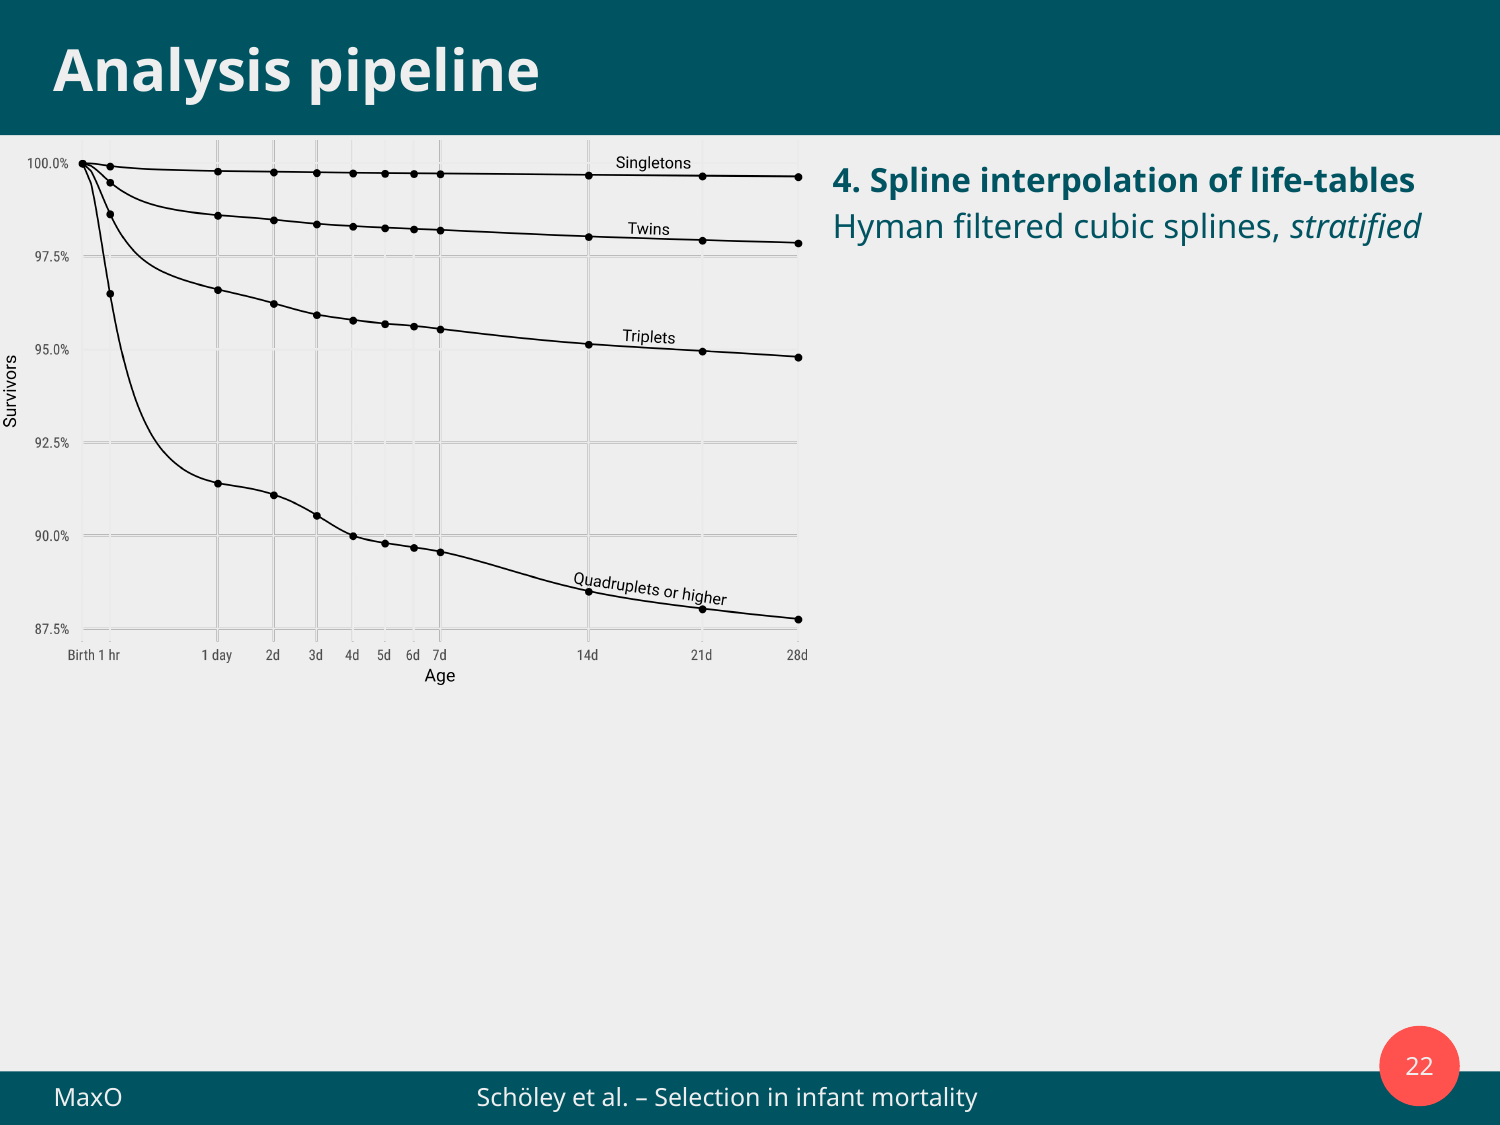

# Analysis pipeline
4. Spline interpolation of life-tables
Hyman filtered cubic splines, stratified
22
MaxO
Schöley et al. – Selection in infant mortality